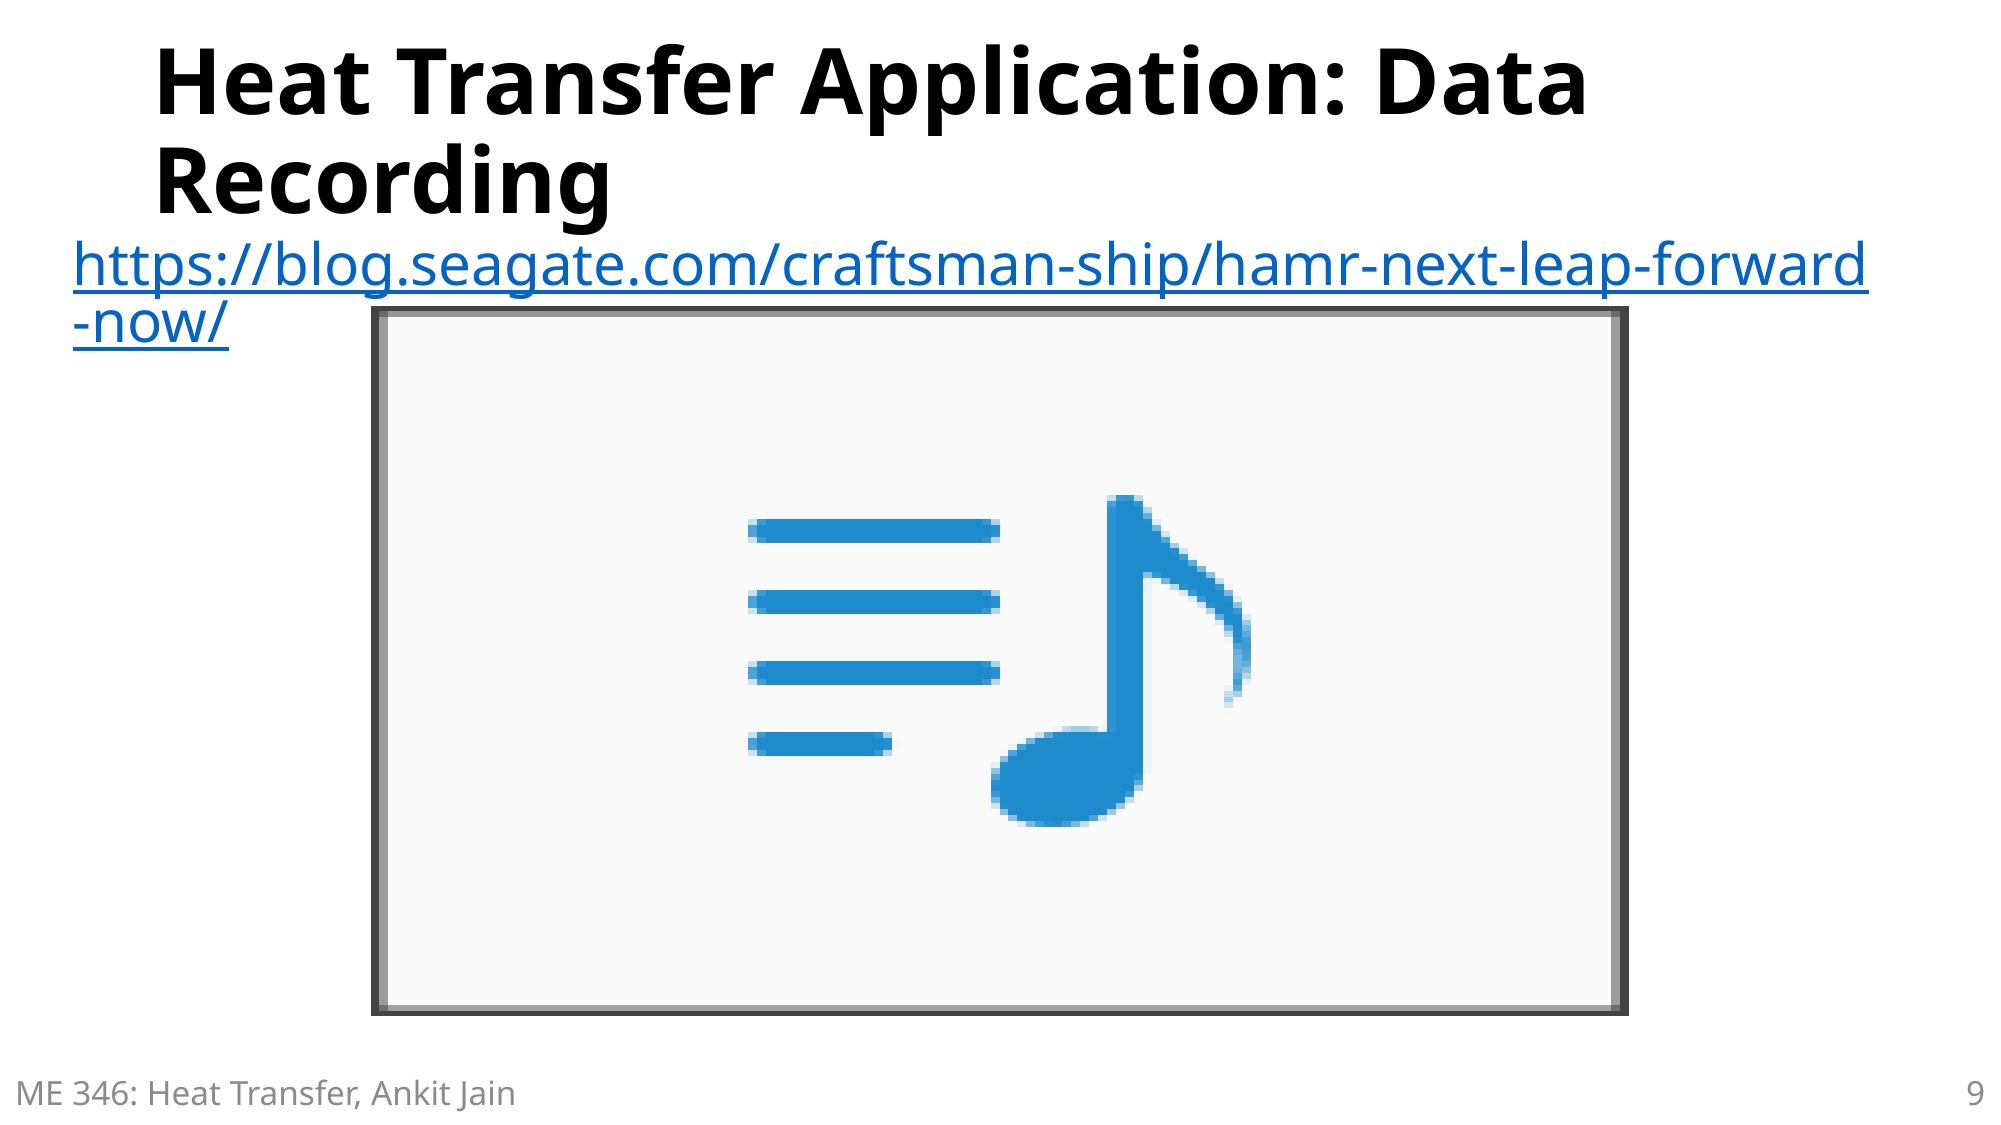

# Heat Transfer Application: Data Recording
https://blog.seagate.com/craftsman-ship/hamr-next-leap-forward-now/
ME 346: Heat Transfer, Ankit Jain
9